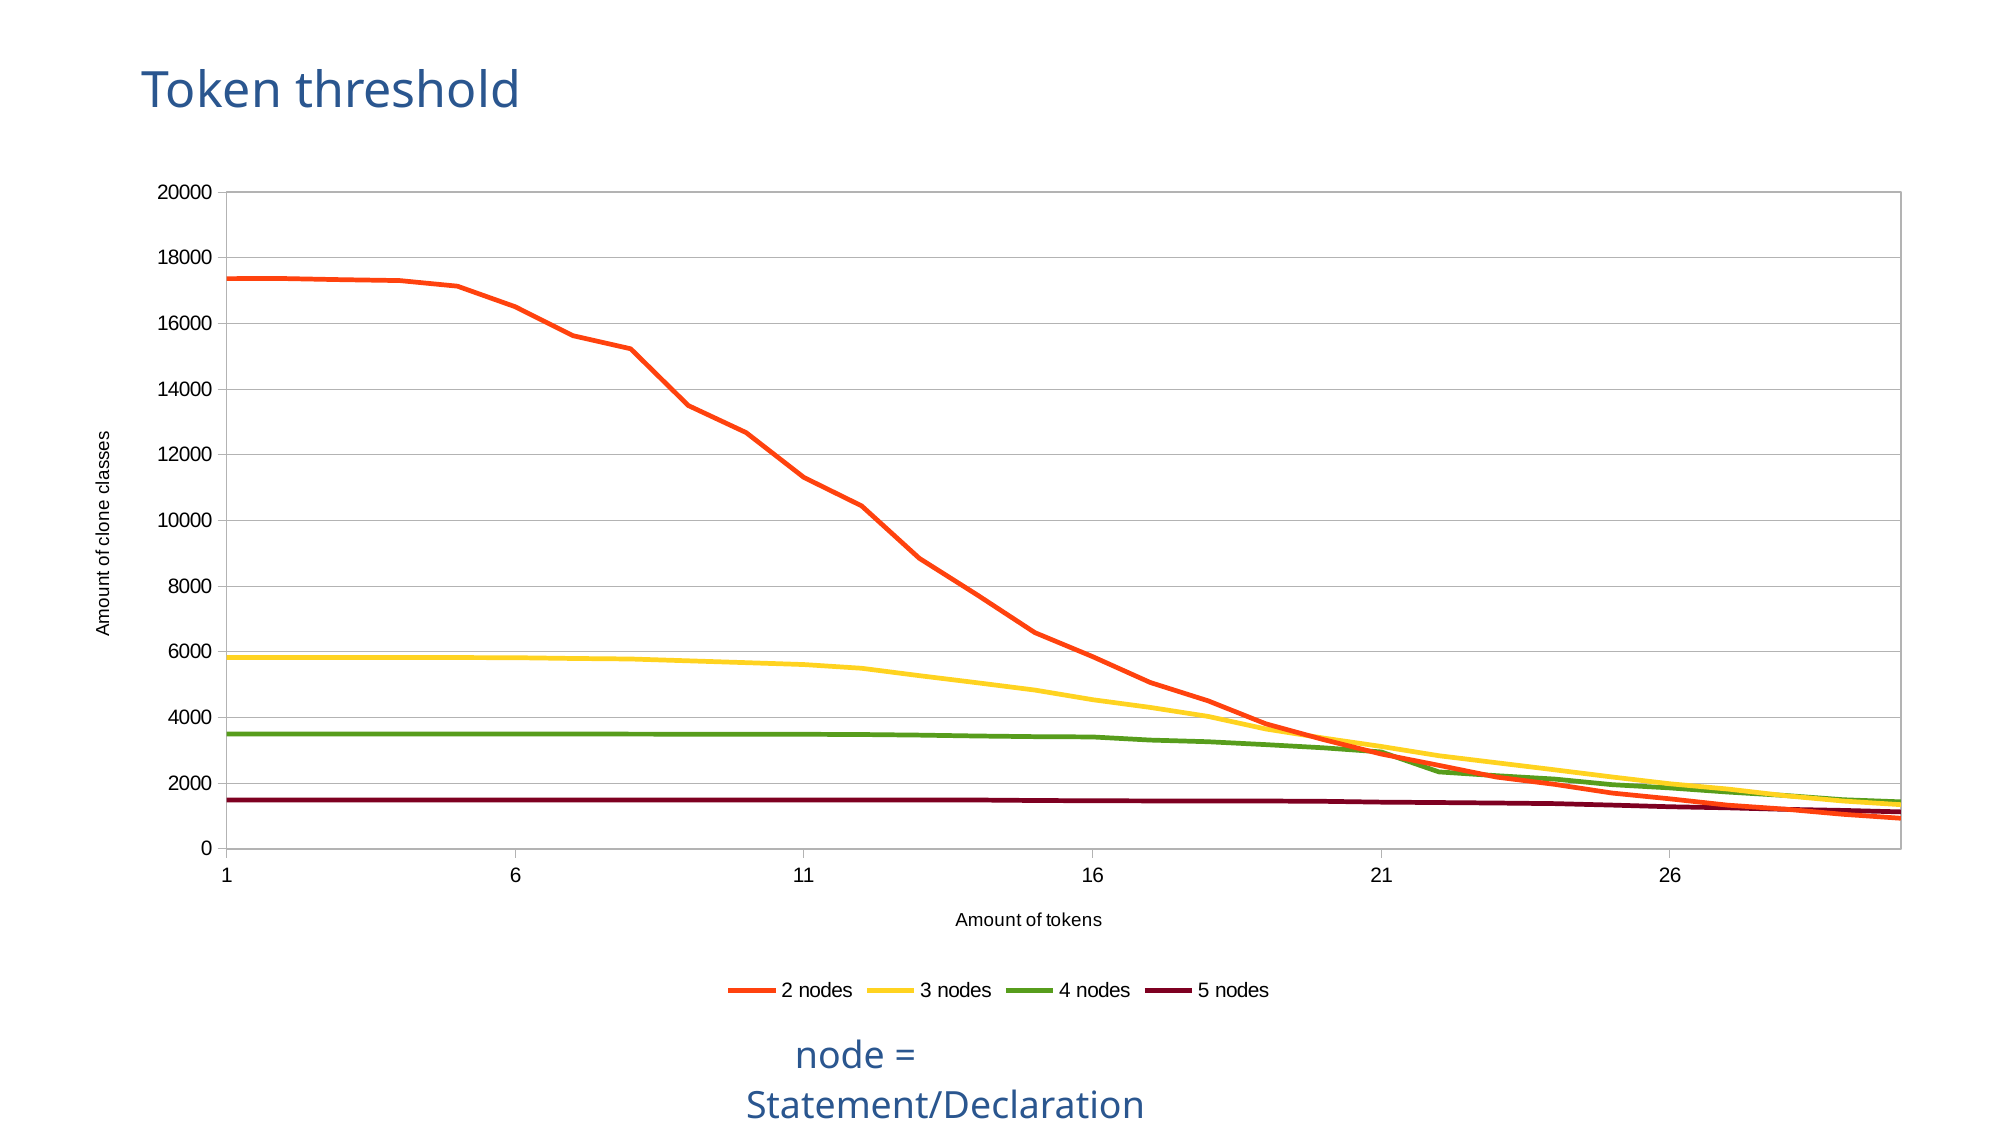

Token threshold
### Chart
| Category | 2 nodes | 3 nodes | 4 nodes | 5 nodes |
|---|---|---|---|---| node = Statement/Declaration